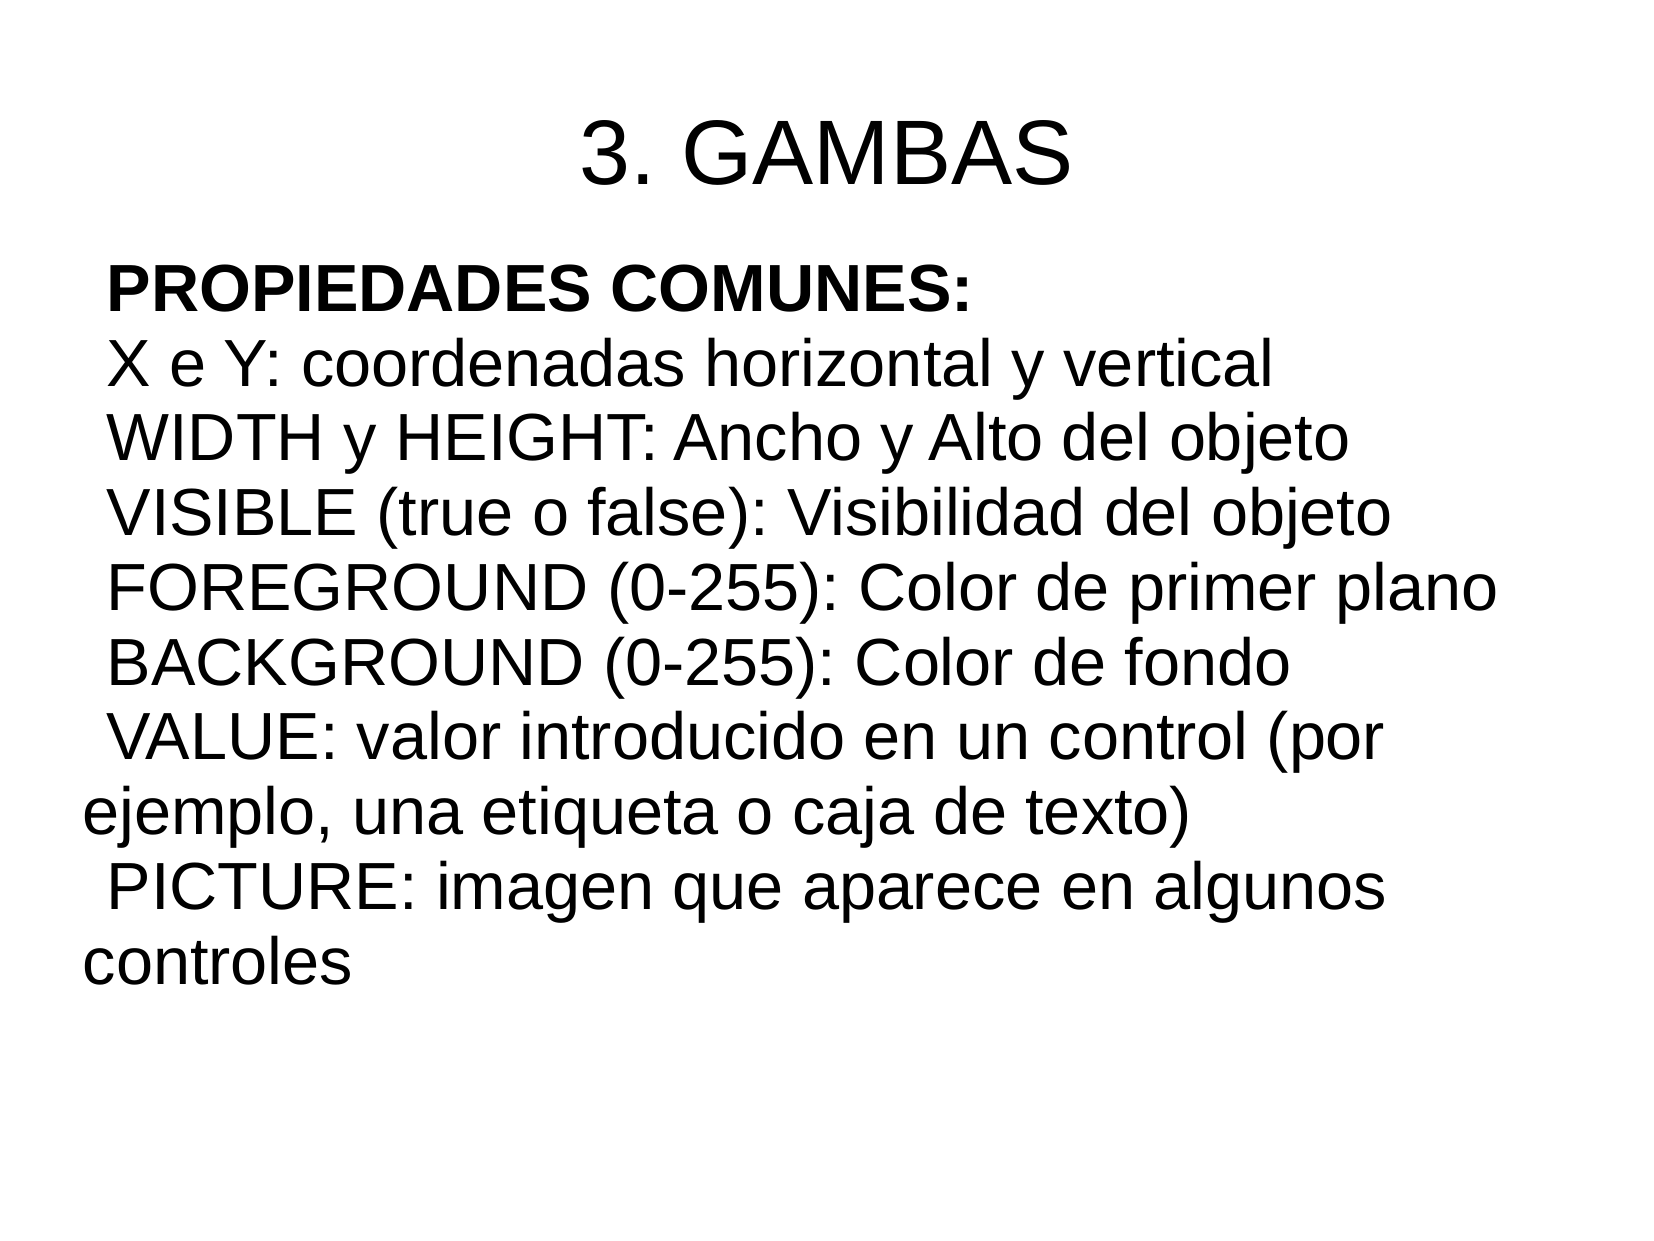

# 3. GAMBAS
PROPIEDADES COMUNES:
X e Y: coordenadas horizontal y vertical
WIDTH y HEIGHT: Ancho y Alto del objeto
VISIBLE (true o false): Visibilidad del objeto
FOREGROUND (0-255): Color de primer plano
BACKGROUND (0-255): Color de fondo
VALUE: valor introducido en un control (por ejemplo, una etiqueta o caja de texto)
PICTURE: imagen que aparece en algunos controles